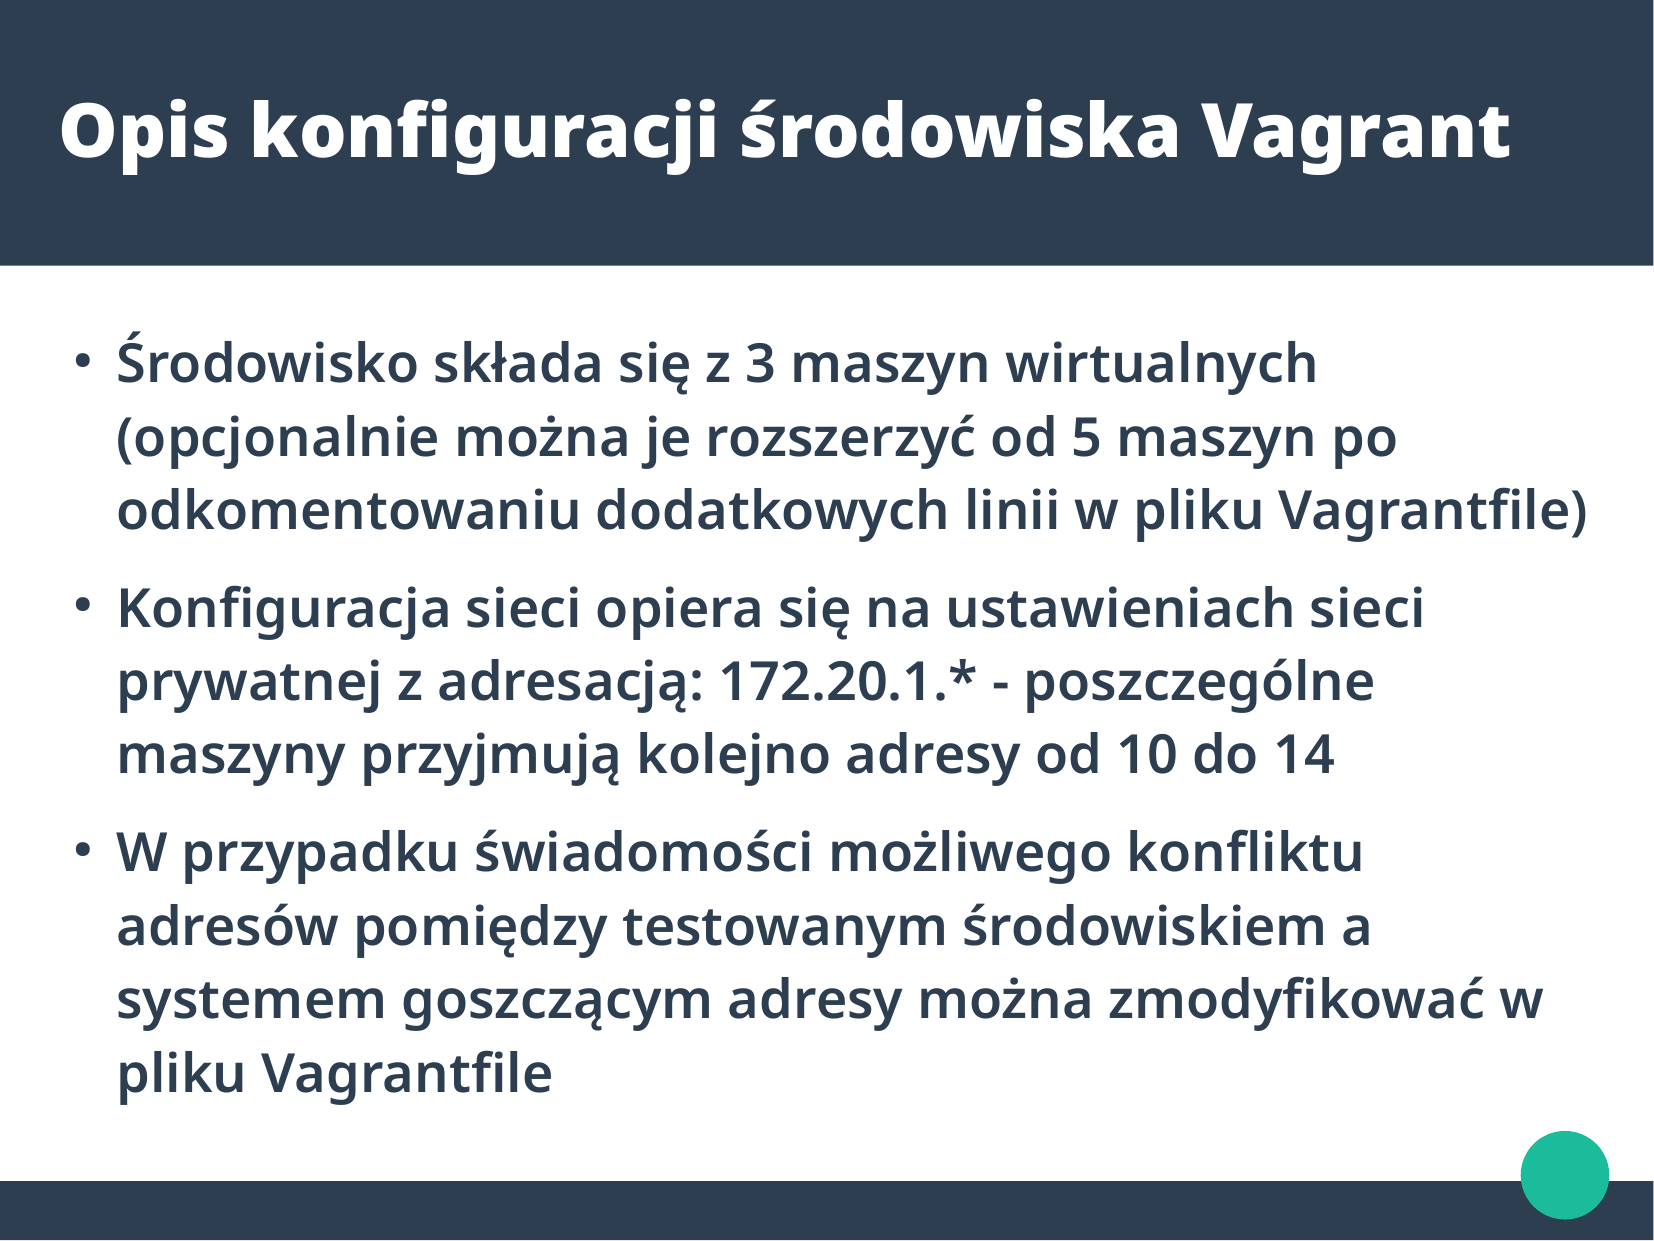

# Opis konfiguracji środowiska Vagrant
Środowisko składa się z 3 maszyn wirtualnych (opcjonalnie można je rozszerzyć od 5 maszyn po odkomentowaniu dodatkowych linii w pliku Vagrantfile)
Konfiguracja sieci opiera się na ustawieniach sieci prywatnej z adresacją: 172.20.1.* - poszczególne maszyny przyjmują kolejno adresy od 10 do 14
W przypadku świadomości możliwego konfliktu adresów pomiędzy testowanym środowiskiem a systemem goszczącym adresy można zmodyfikować w pliku Vagrantfile